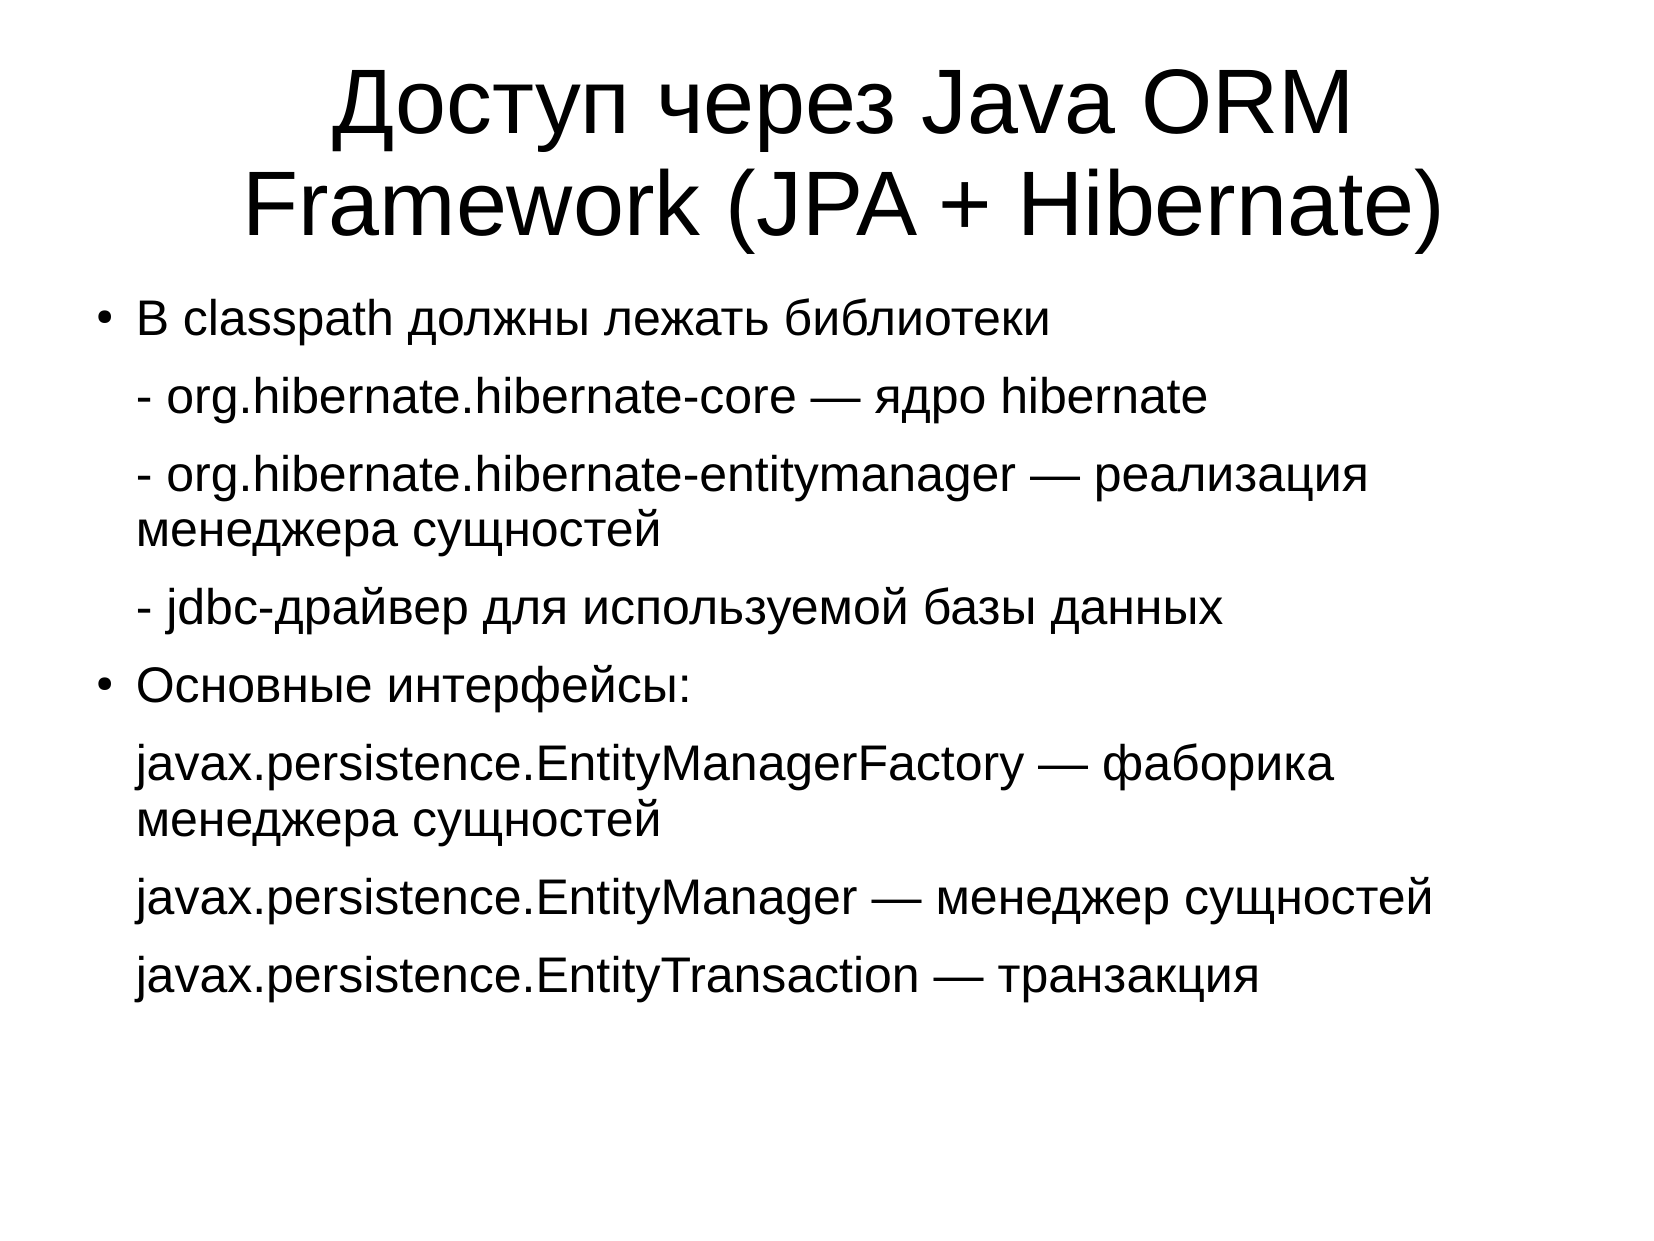

# Доступ через Java ORM Framework (JPA + Hibernate)
В classpath должны лежать библиотеки
- org.hibernate.hibernate-core — ядро hibernate
- org.hibernate.hibernate-entitymanager — реализация менеджера сущностей
- jdbc-драйвер для используемой базы данных
Основные интерфейсы:
javax.persistence.EntityManagerFactory — фаборика менеджера сущностей
javax.persistence.EntityManager — менеджер сущностей
javax.persistence.EntityTransaction — транзакция